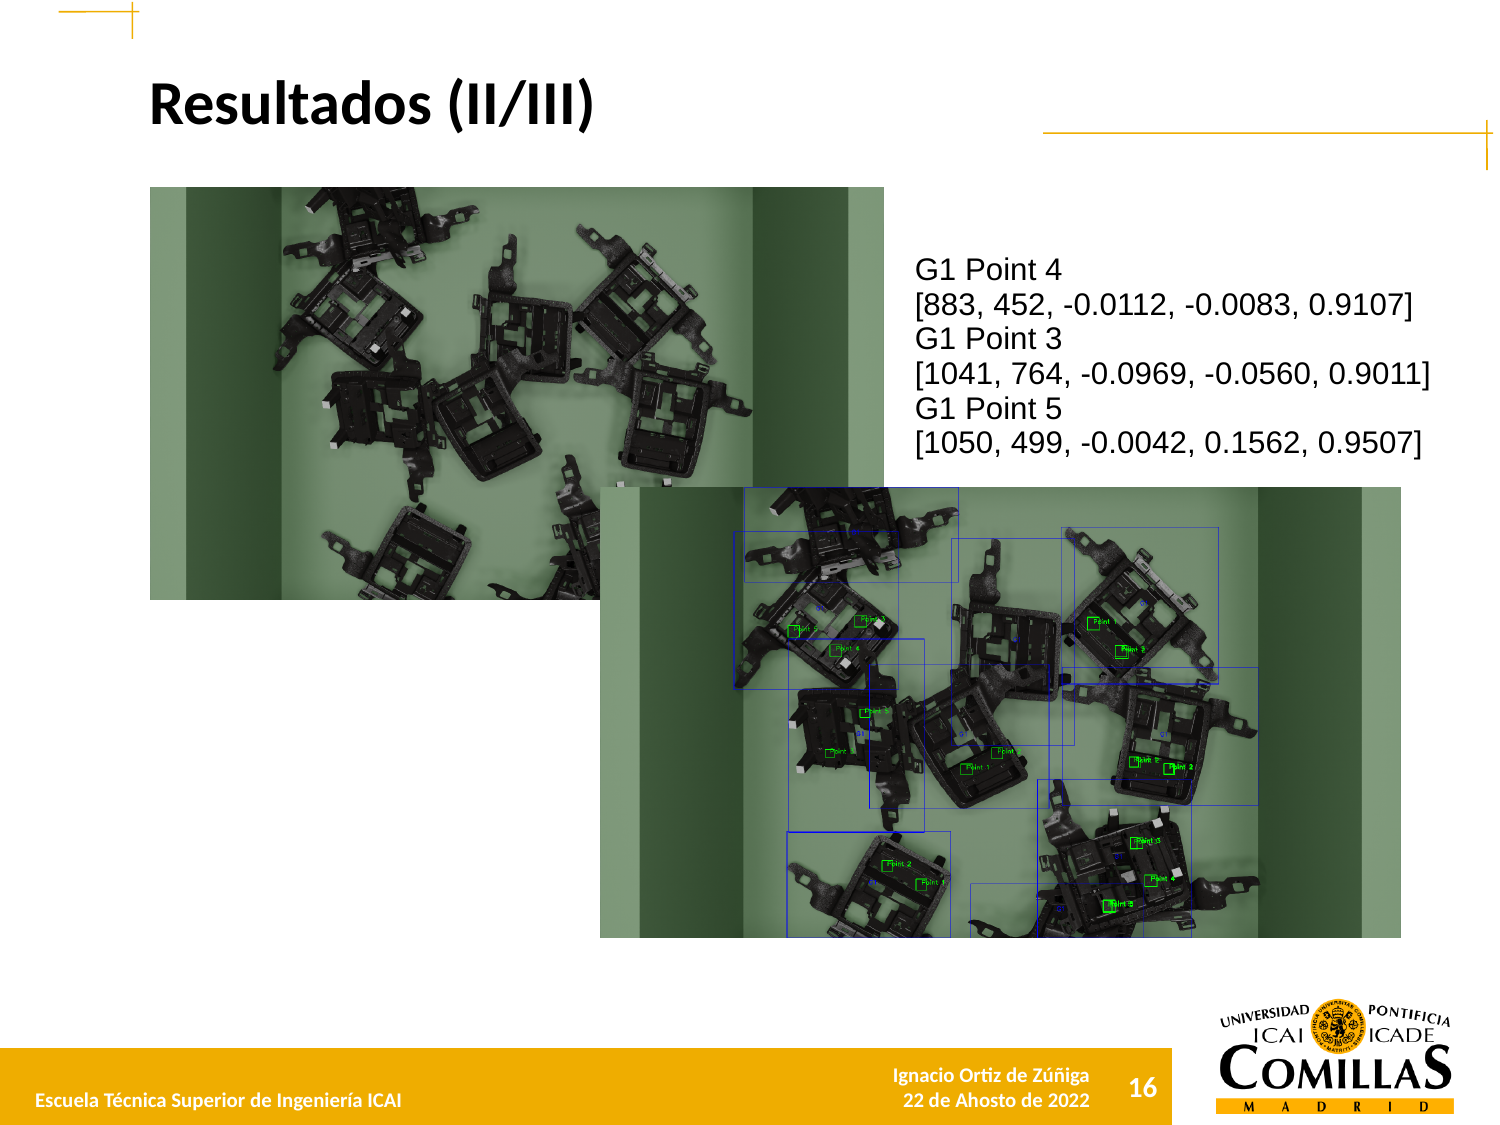

# Resultados (II/III)
G1 Point 4
[883, 452, -0.0112, -0.0083, 0.9107]
G1 Point 3
[1041, 764, -0.0969, -0.0560, 0.9011]
G1 Point 5
[1050, 499, -0.0042, 0.1562, 0.9507]